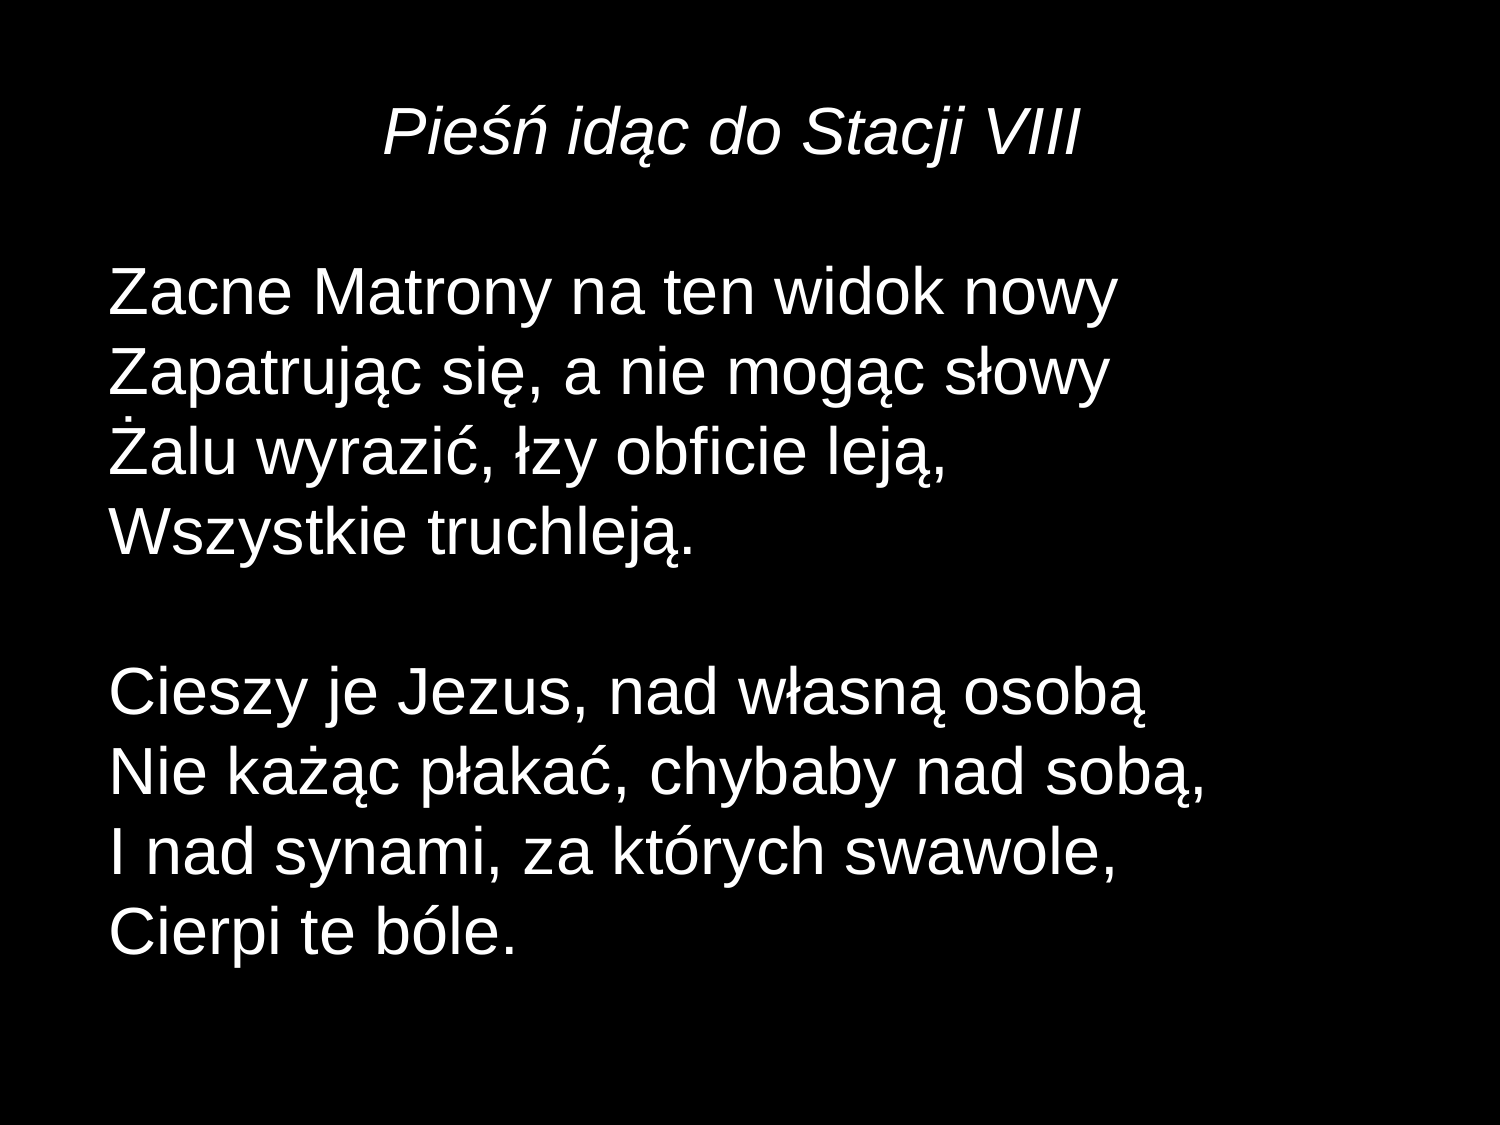

Pieśń idąc do Stacji VIII
Zacne Matrony na ten widok nowy
Zapatrując się, a nie mogąc słowy
Żalu wyrazić, łzy obficie leją,
Wszystkie truchleją.
Cieszy je Jezus, nad własną osobą
Nie każąc płakać, chybaby nad sobą,
I nad synami, za których swawole,
Cierpi te bóle.